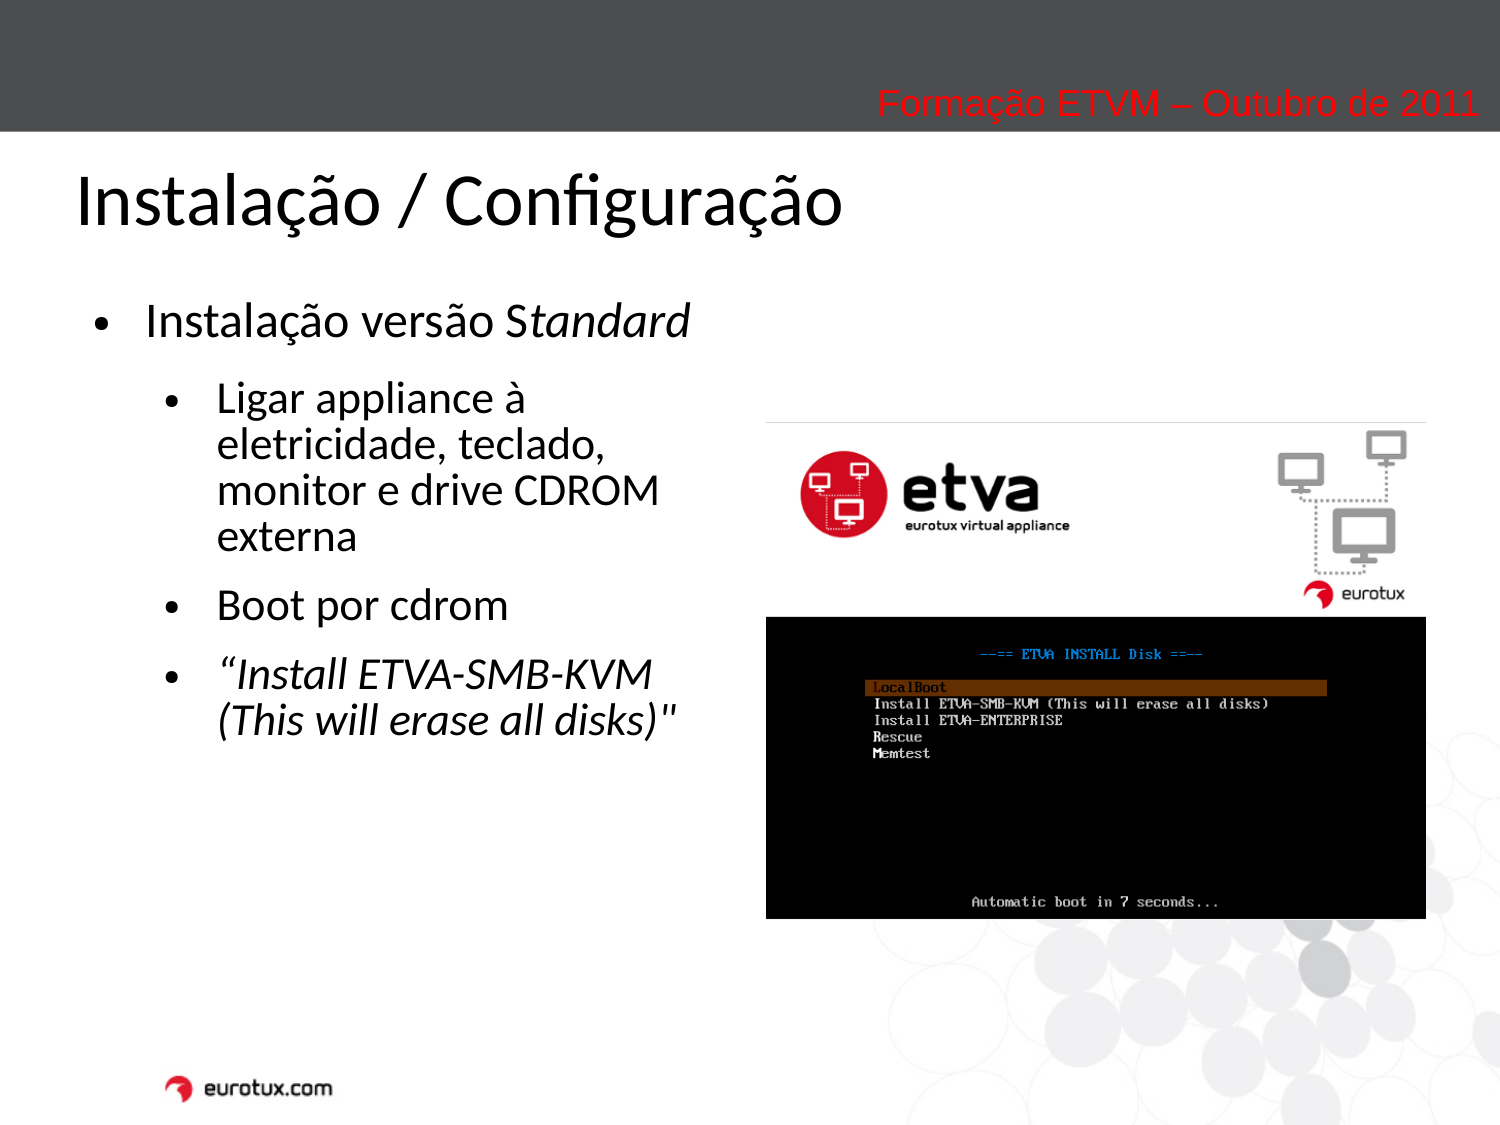

# Instalação / Configuração
Instalação versão Standard
Ligar appliance à eletricidade, teclado, monitor e drive CDROM externa
Boot por cdrom
“Install ETVA-SMB-KVM (This will erase all disks)"